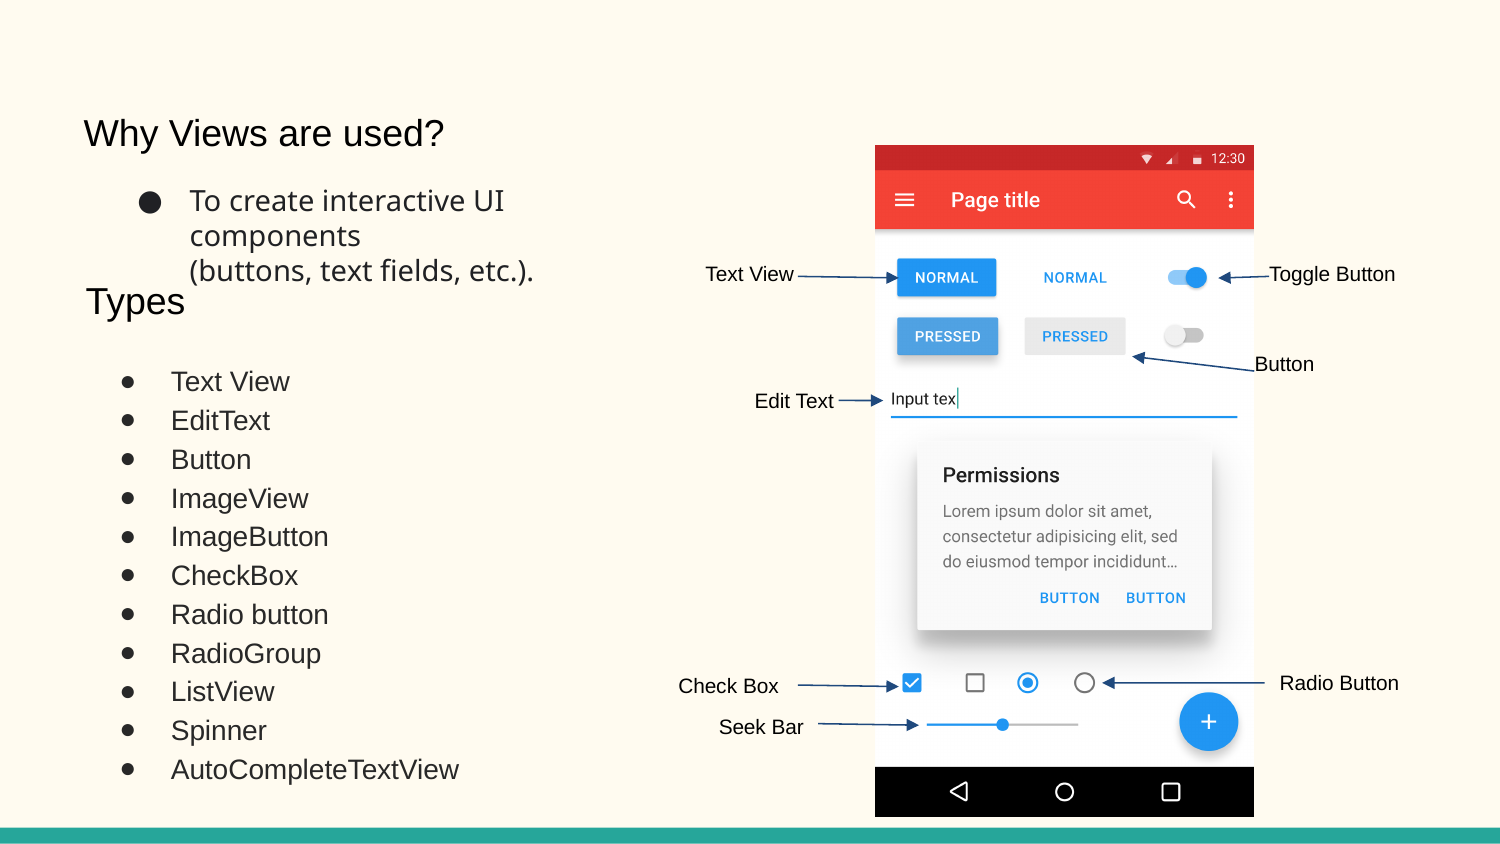

# Why Views are used?
To create interactive UI components
(buttons, text fields, etc.).
Text View
Toggle Button
 Types
Button
Text View
EditText
Button
ImageView
ImageButton
CheckBox
Radio button
RadioGroup
ListView
Spinner
AutoCompleteTextView
Edit Text
Radio Button
Check Box
Seek Bar